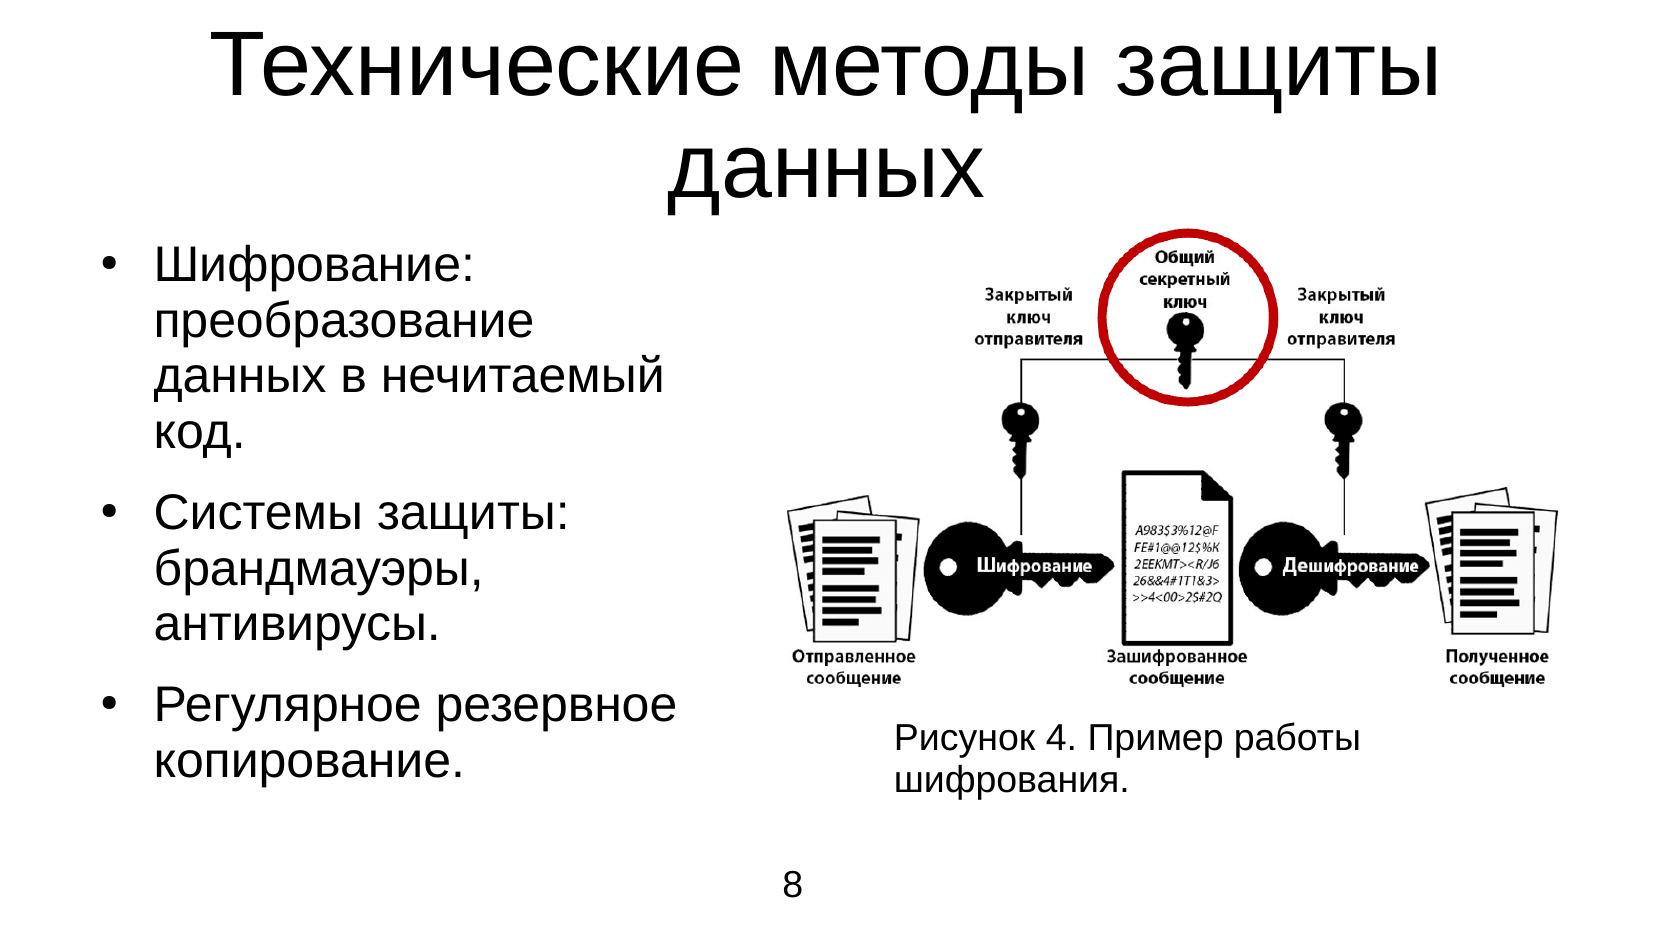

# Технические методы защиты данных
Шифрование: преобразование данных в нечитаемый код.
Системы защиты: брандмауэры, антивирусы.
Регулярное резервное копирование.
Рисунок 4. Пример работы шифрования.
8